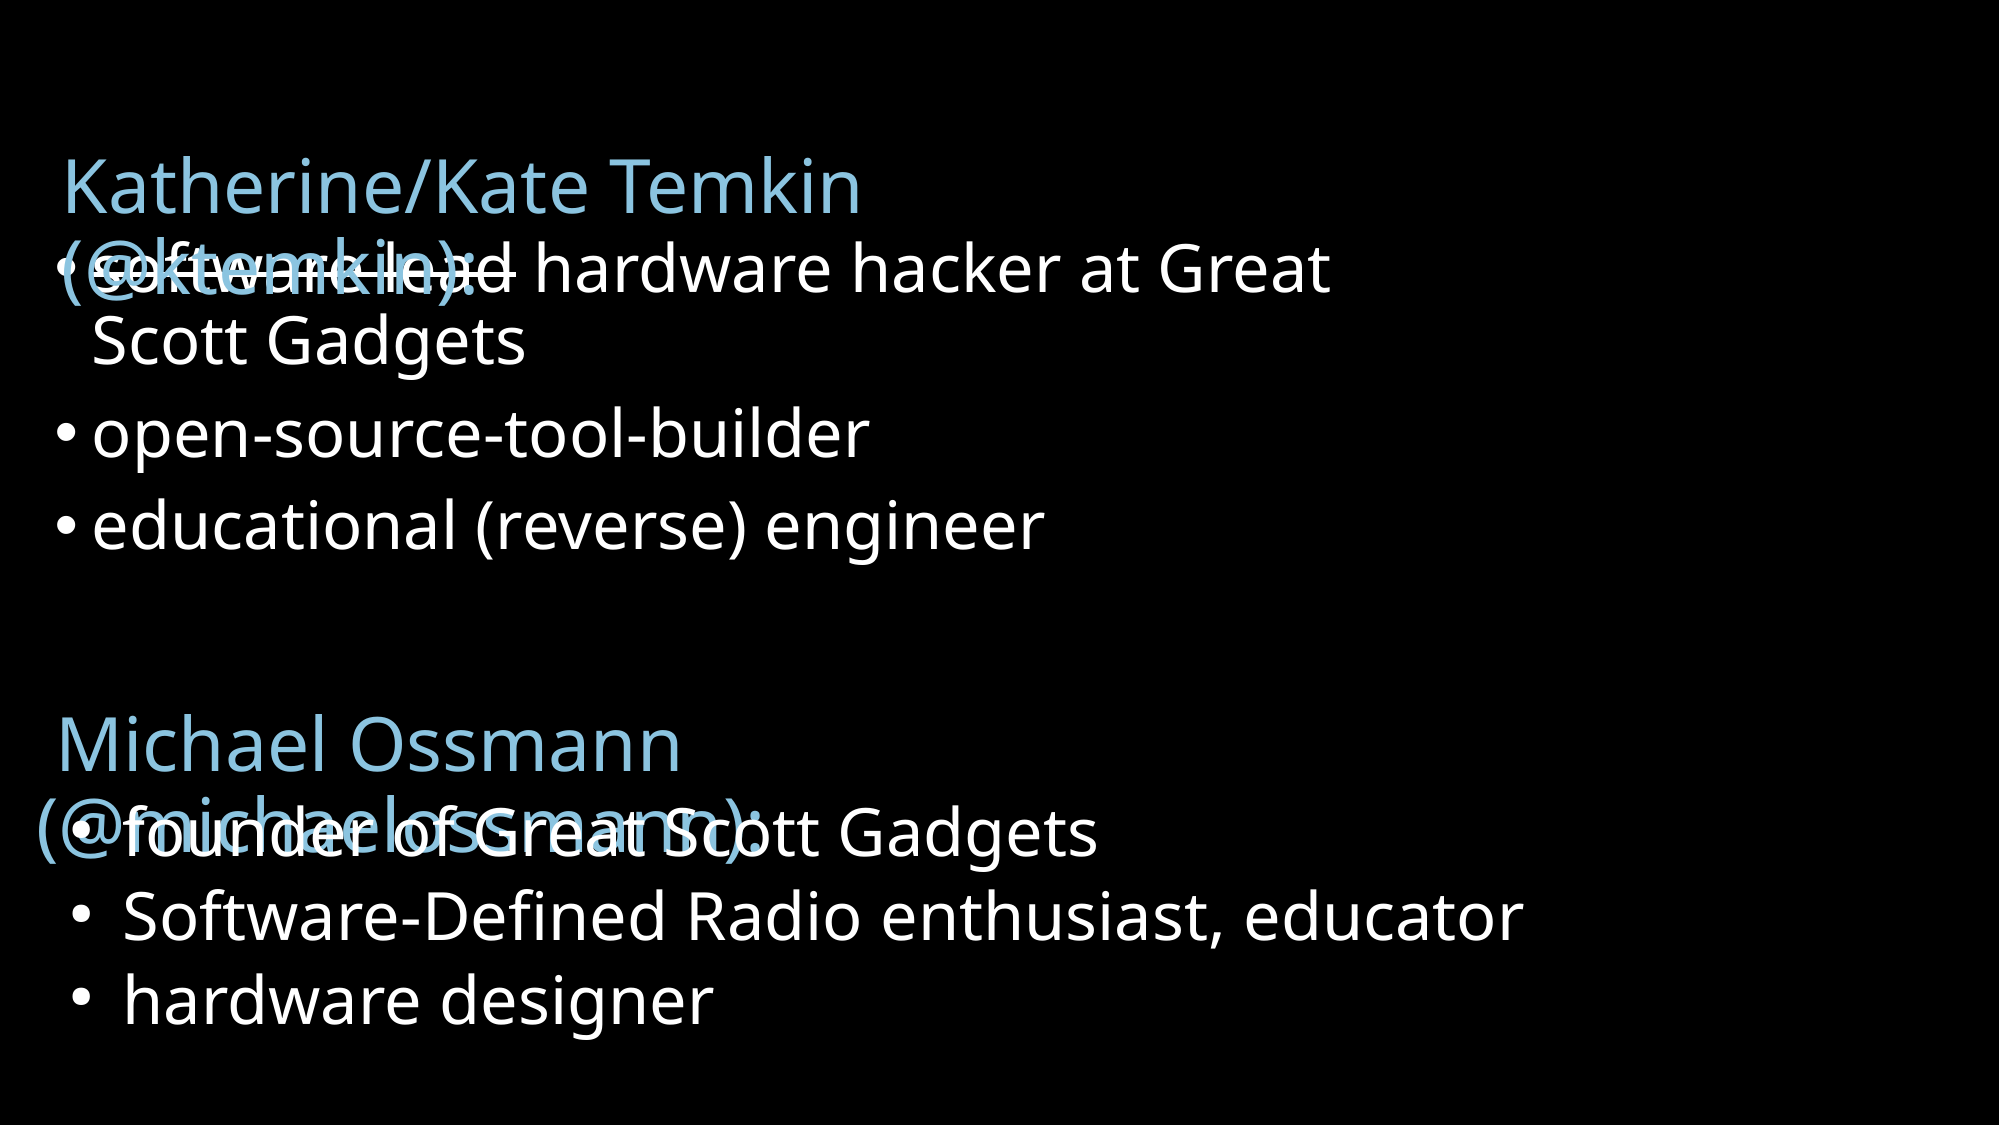

Katherine/Kate Temkin (@ktemkin):
# software lead hardware hacker at Great Scott Gadgets
open-source-tool-builder
educational (reverse) engineer
 Michael Ossmann (@michaelossmann):
founder of Great Scott Gadgets
Software-Defined Radio enthusiast, educator
hardware designer